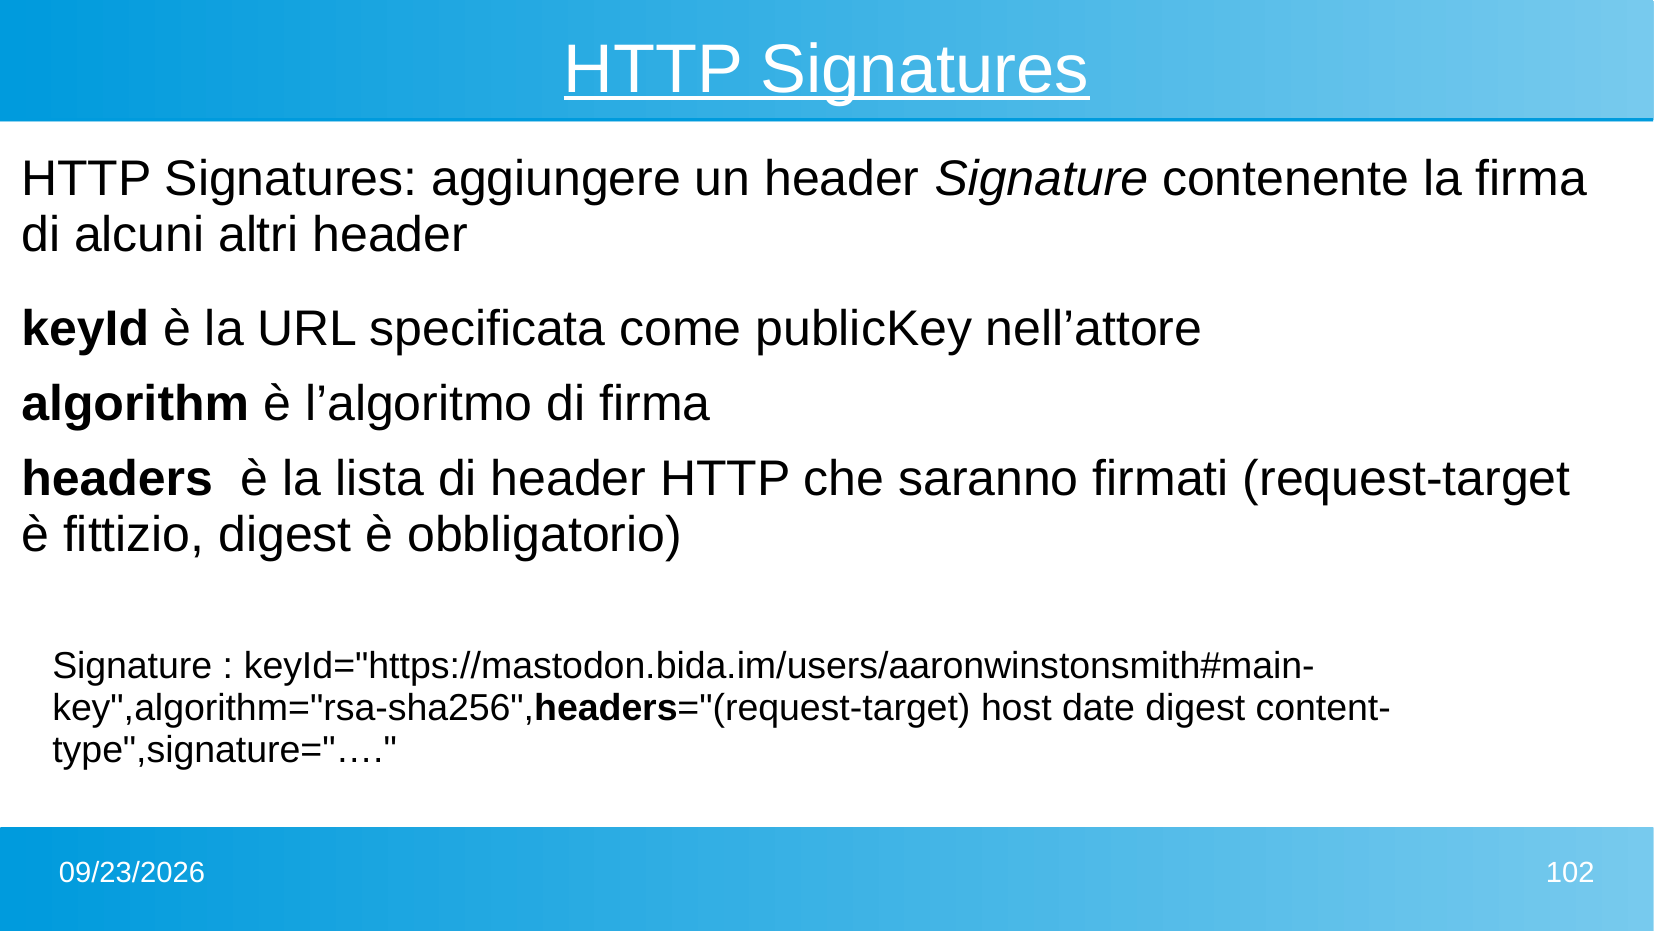

# HTTP Signatures
HTTP Signatures: aggiungere un header Signature contenente la firma di alcuni altri header
keyId è la URL specificata come publicKey nell’attore
algorithm è l’algoritmo di firma
headers è la lista di header HTTP che saranno firmati (request-target è fittizio, digest è obbligatorio)
Signature : keyId="https://mastodon.bida.im/users/aaronwinstonsmith#main-key",algorithm="rsa-sha256",headers="(request-target) host date digest content-type",signature="…."
102